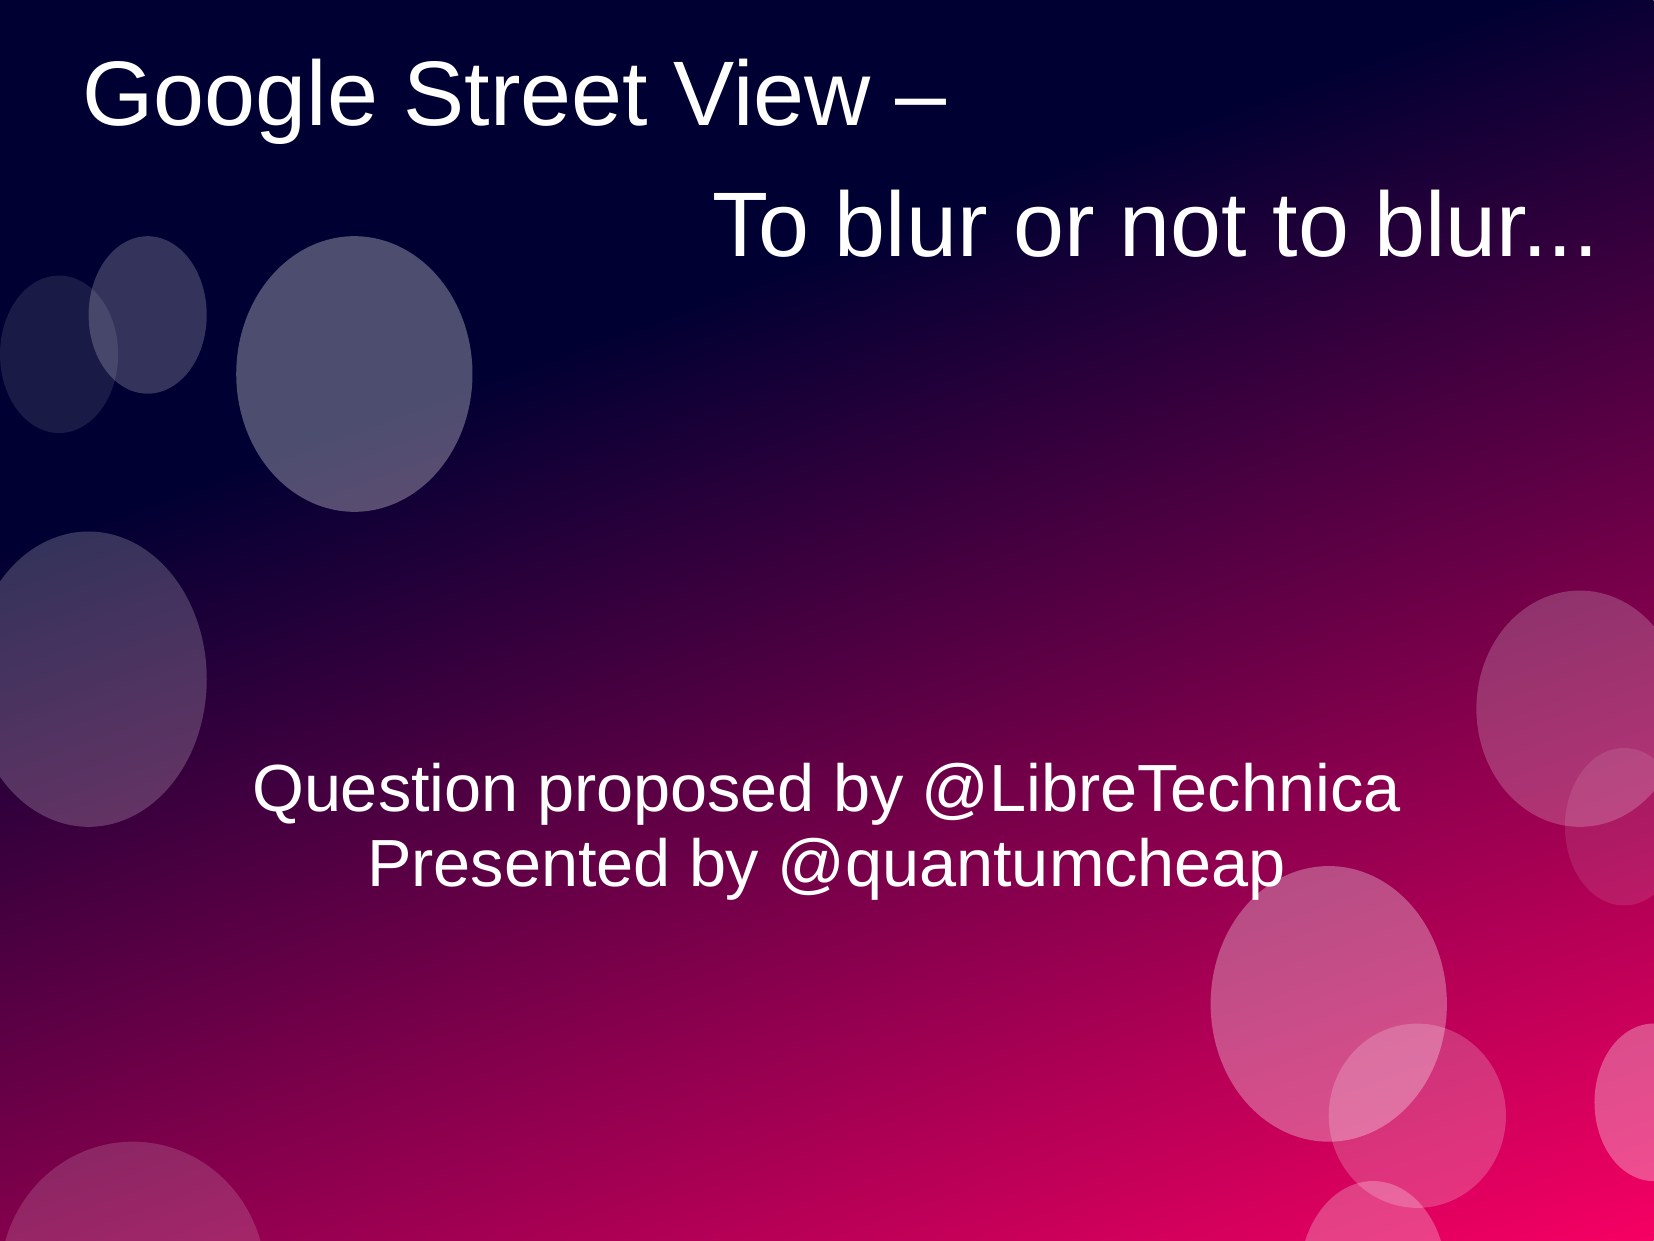

# Google Street View –
To blur or not to blur...
Question proposed by @LibreTechnica
Presented by @quantumcheap